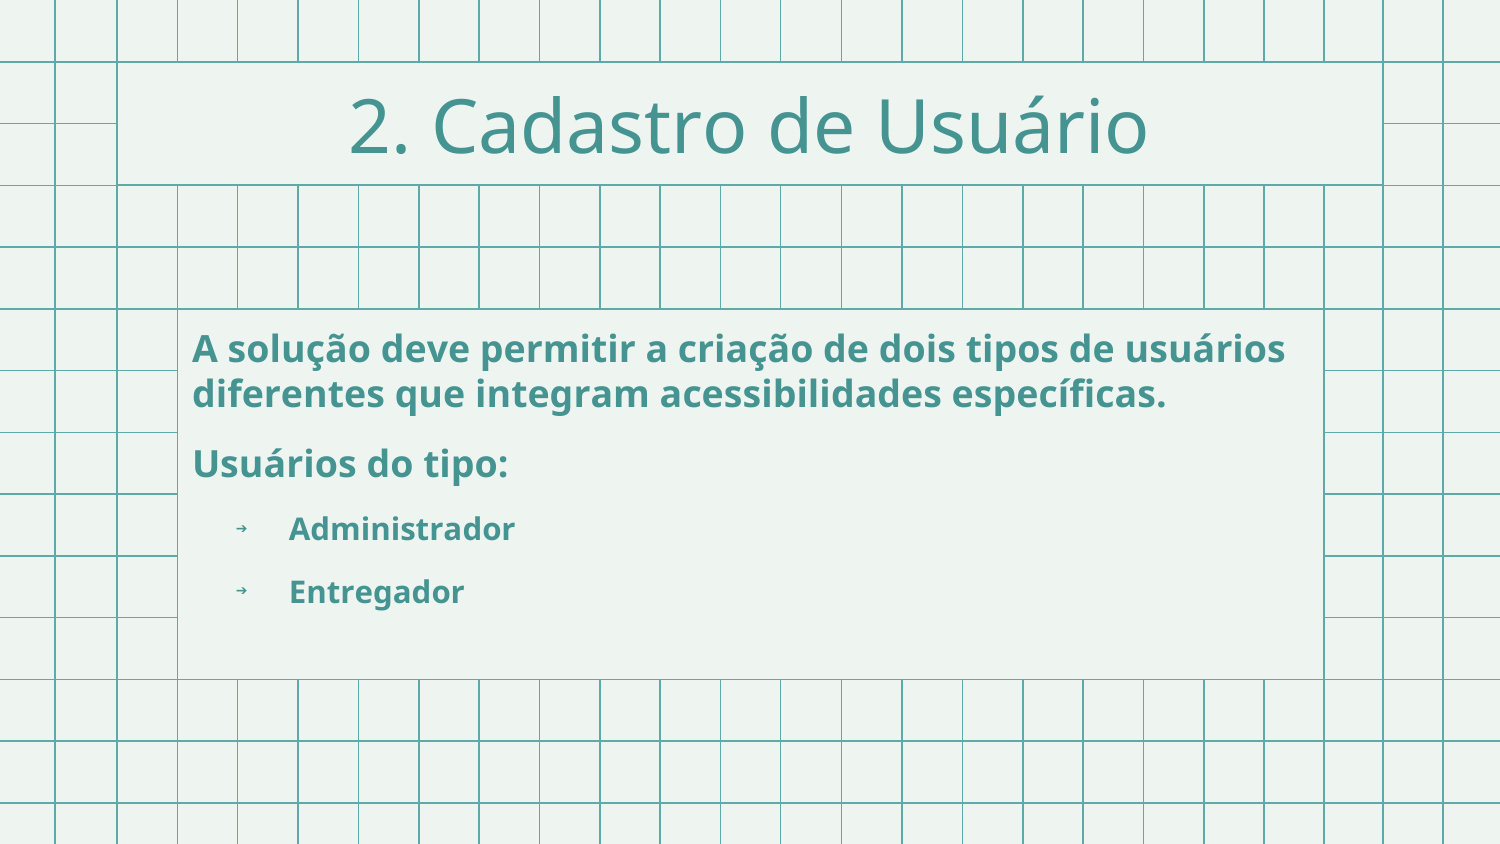

# 2. Cadastro de Usuário
A solução deve permitir a criação de dois tipos de usuários diferentes que integram acessibilidades específicas.
Usuários do tipo:
Administrador
Entregador